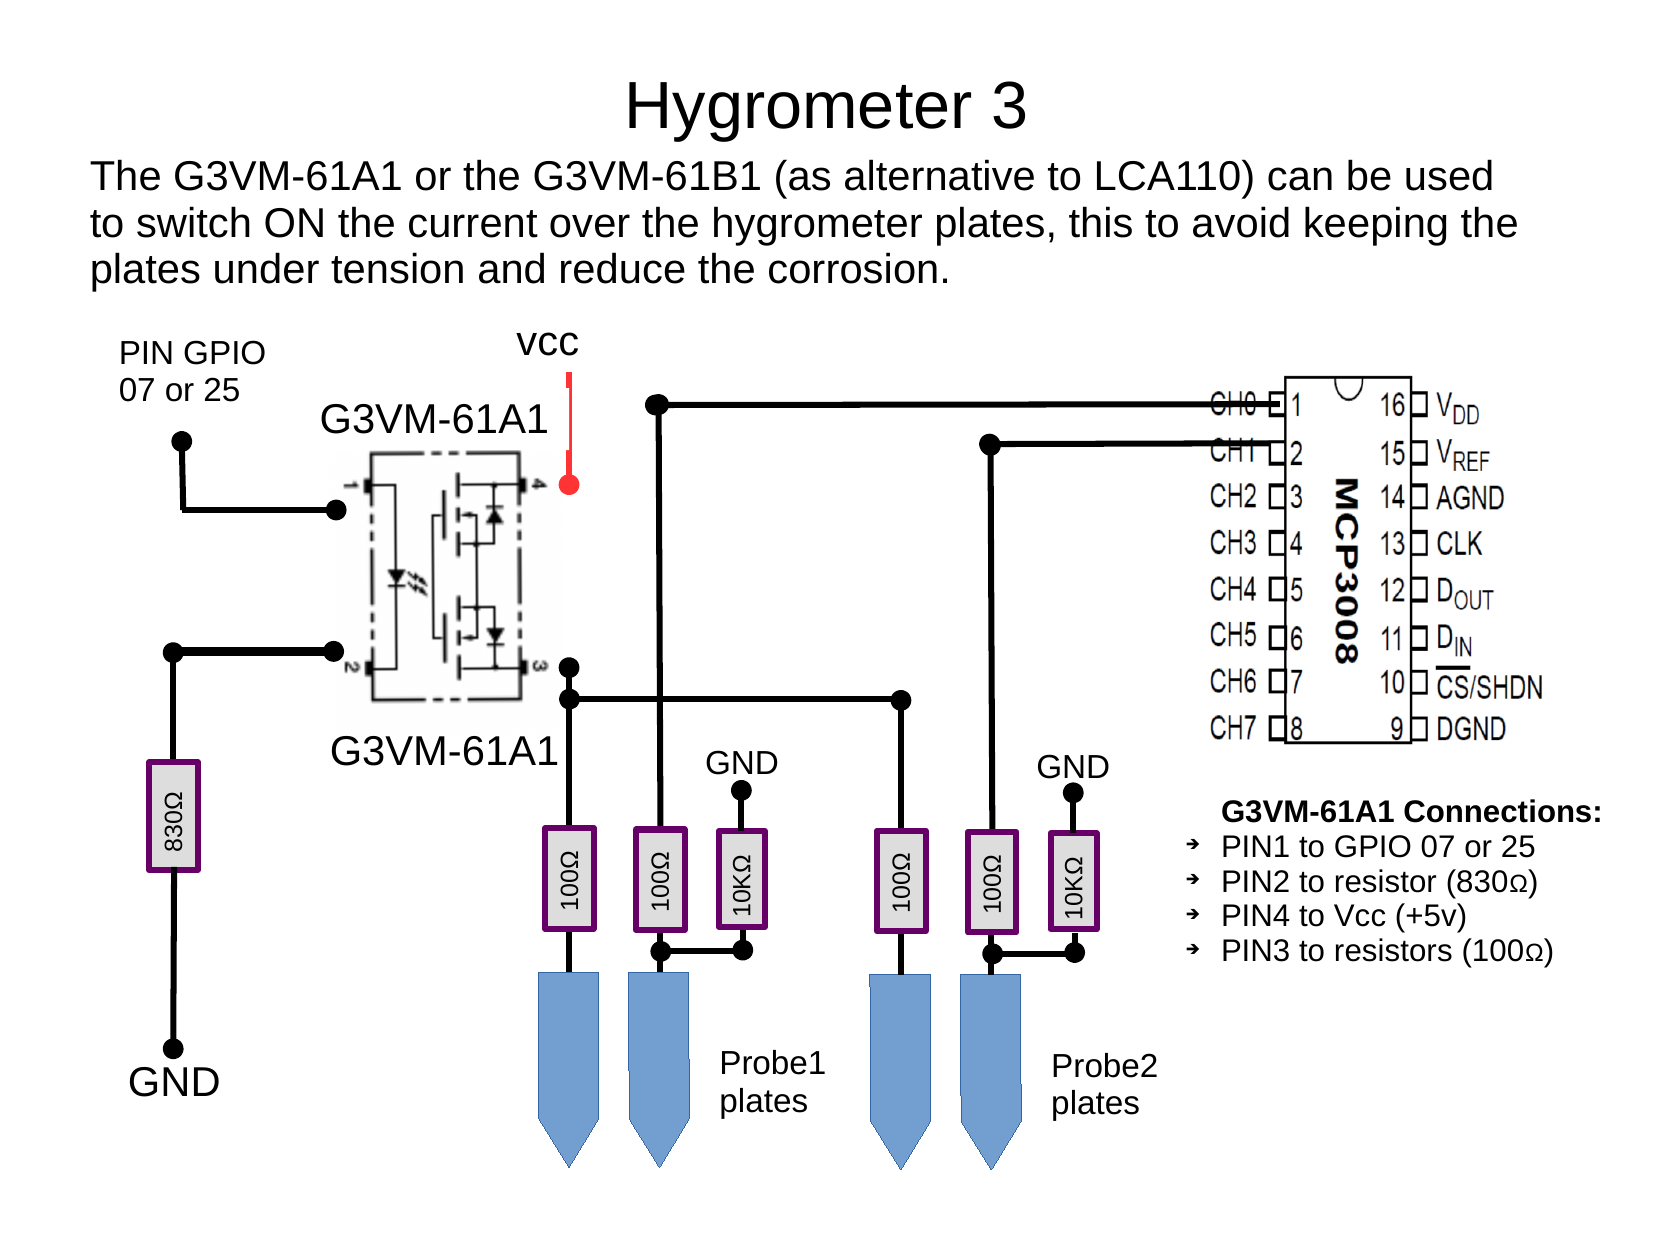

# Hygrometer 3
The G3VM-61A1 or the G3VM-61B1 (as alternative to LCA110) can be used to switch ON the current over the hygrometer plates, this to avoid keeping the plates under tension and reduce the corrosion.
vcc
PIN GPIO 07 or 25
G3VM-61A1
G3VM-61A1
GND
GND
G3VM-61A1 Connections:
PIN1 to GPIO 07 or 25
PIN2 to resistor (830Ω)
PIN4 to Vcc (+5v)
PIN3 to resistors (100Ω)
830Ω
100Ω
100Ω
10KΩ
100Ω
100Ω
10KΩ
Probe1
plates
Probe2
plates
GND